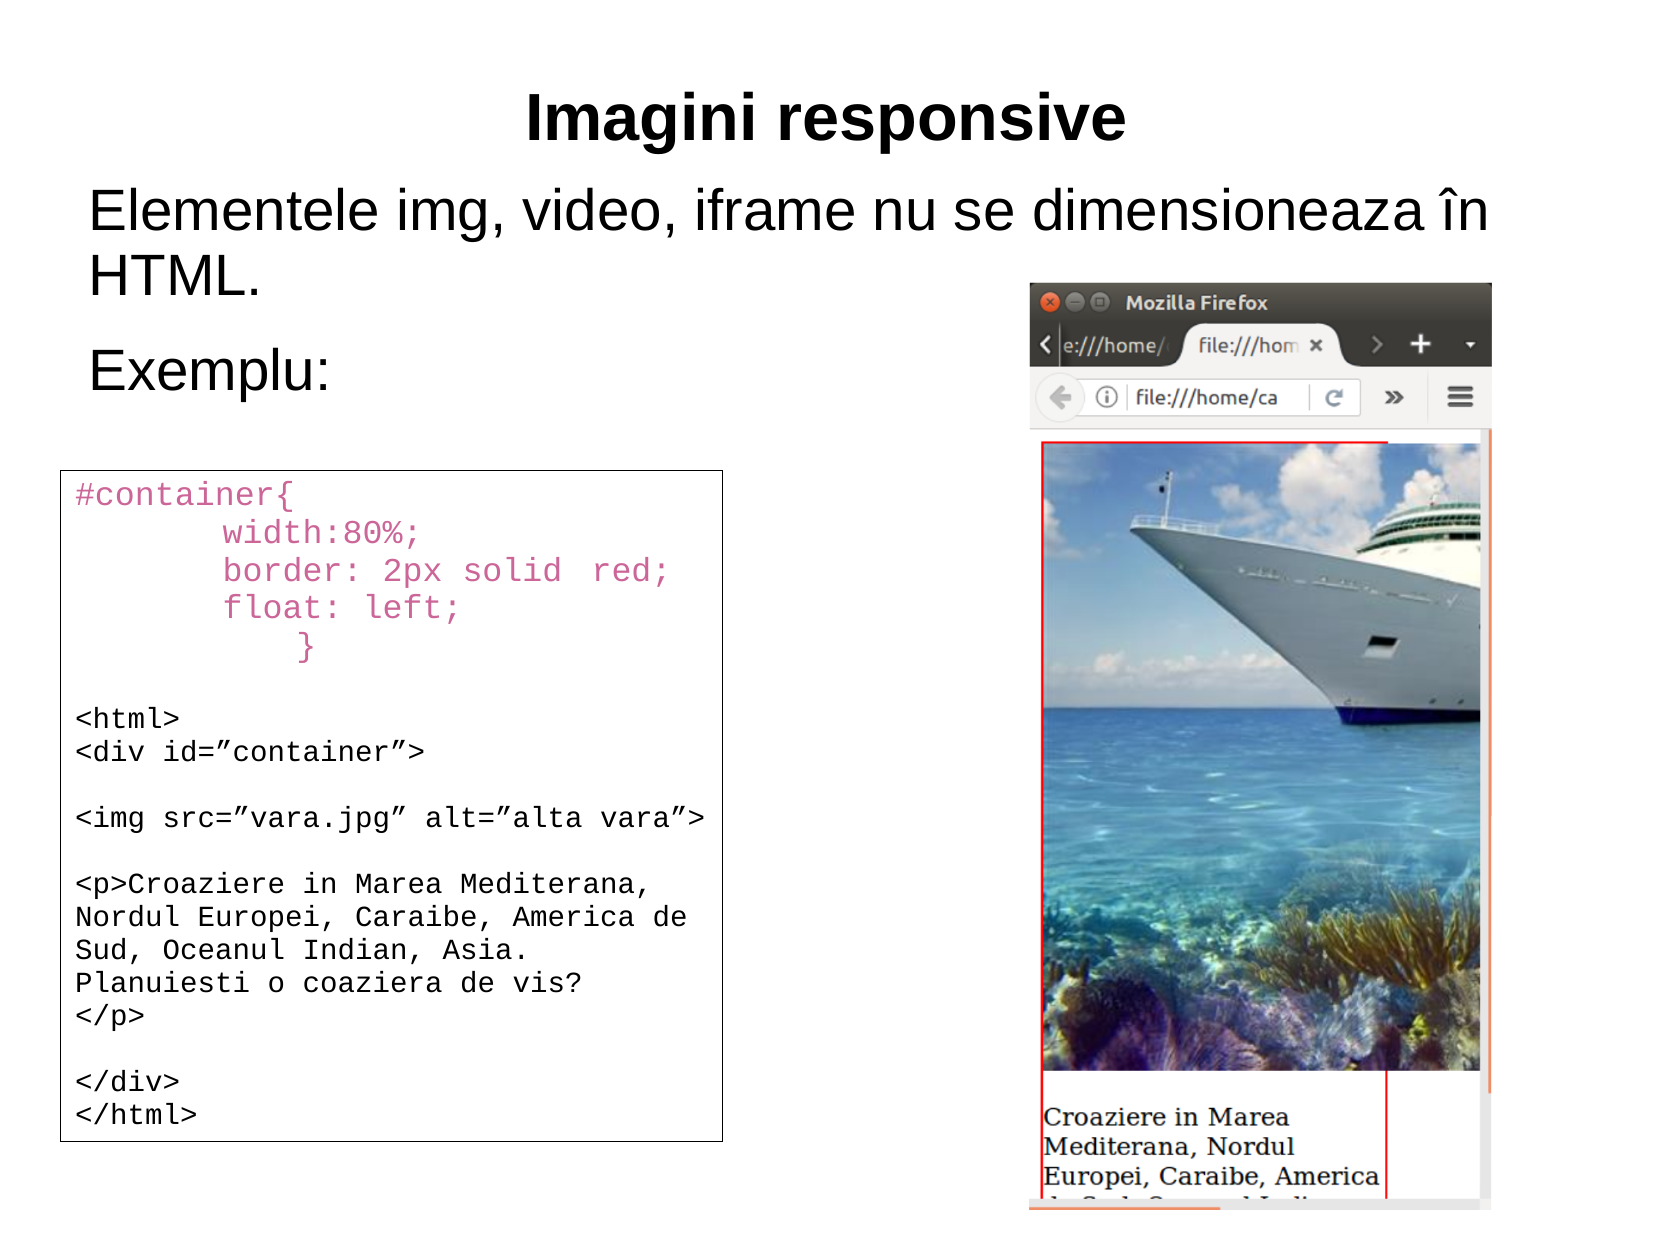

# Imagini responsive
Elementele img, video, iframe nu se dimensioneaza în HTML.
Exemplu:
#container{
		width:80%;
		border: 2px solid 	red;
 		float: left;
			}
<html>
<div id=”container”>
<img src=”vara.jpg” alt=”alta vara”>
<p>Croaziere in Marea Mediterana, Nordul Europei, Caraibe, America de Sud, Oceanul Indian, Asia.
Planuiesti o coaziera de vis?
</p>
</div>
</html>